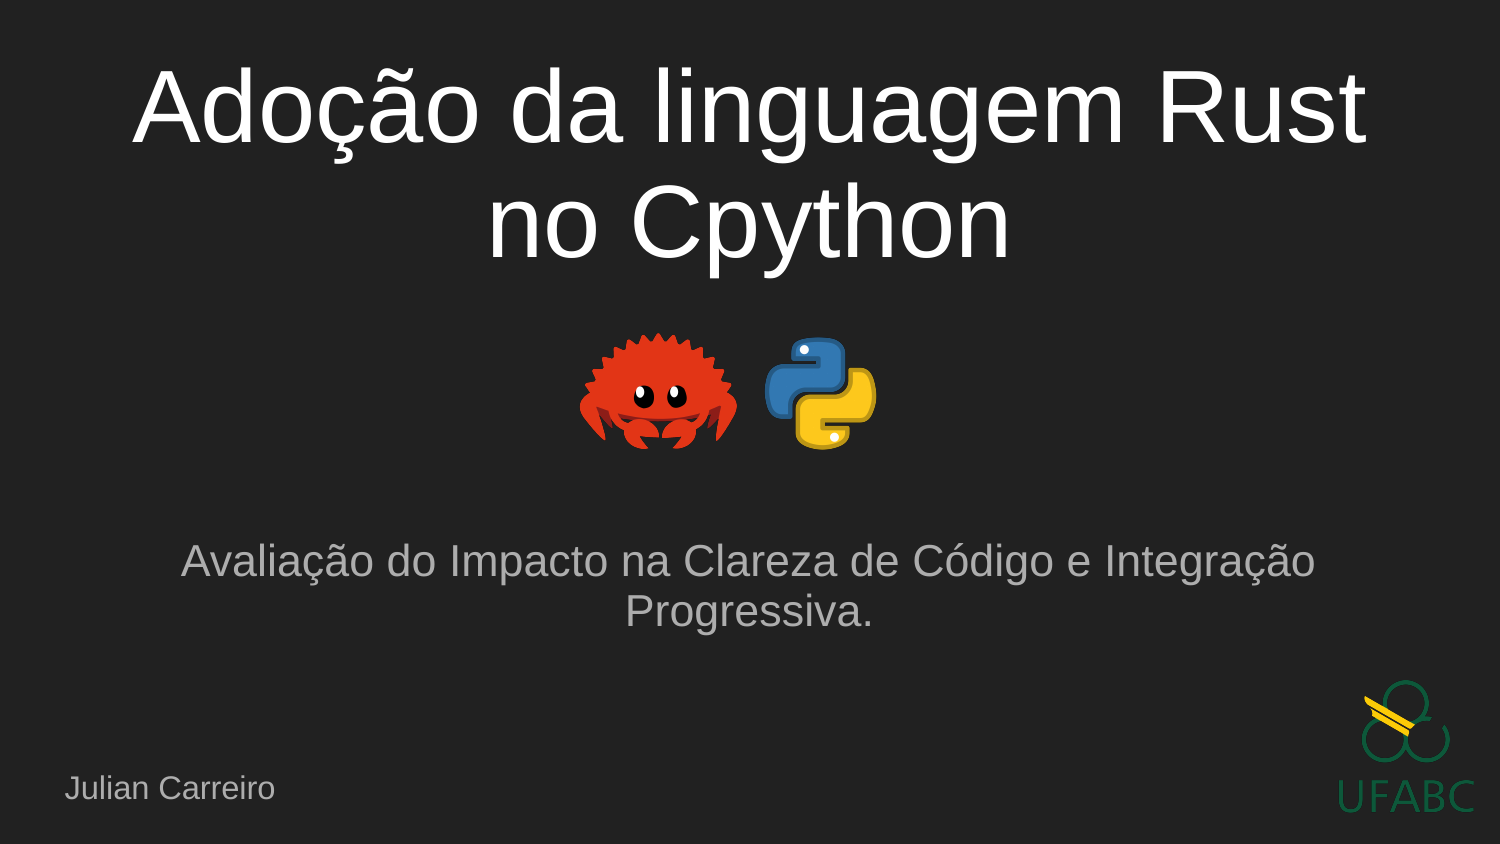

# Adoção da linguagem Rust no Cpython
Avaliação do Impacto na Clareza de Código e Integração Progressiva.
Julian Carreiro